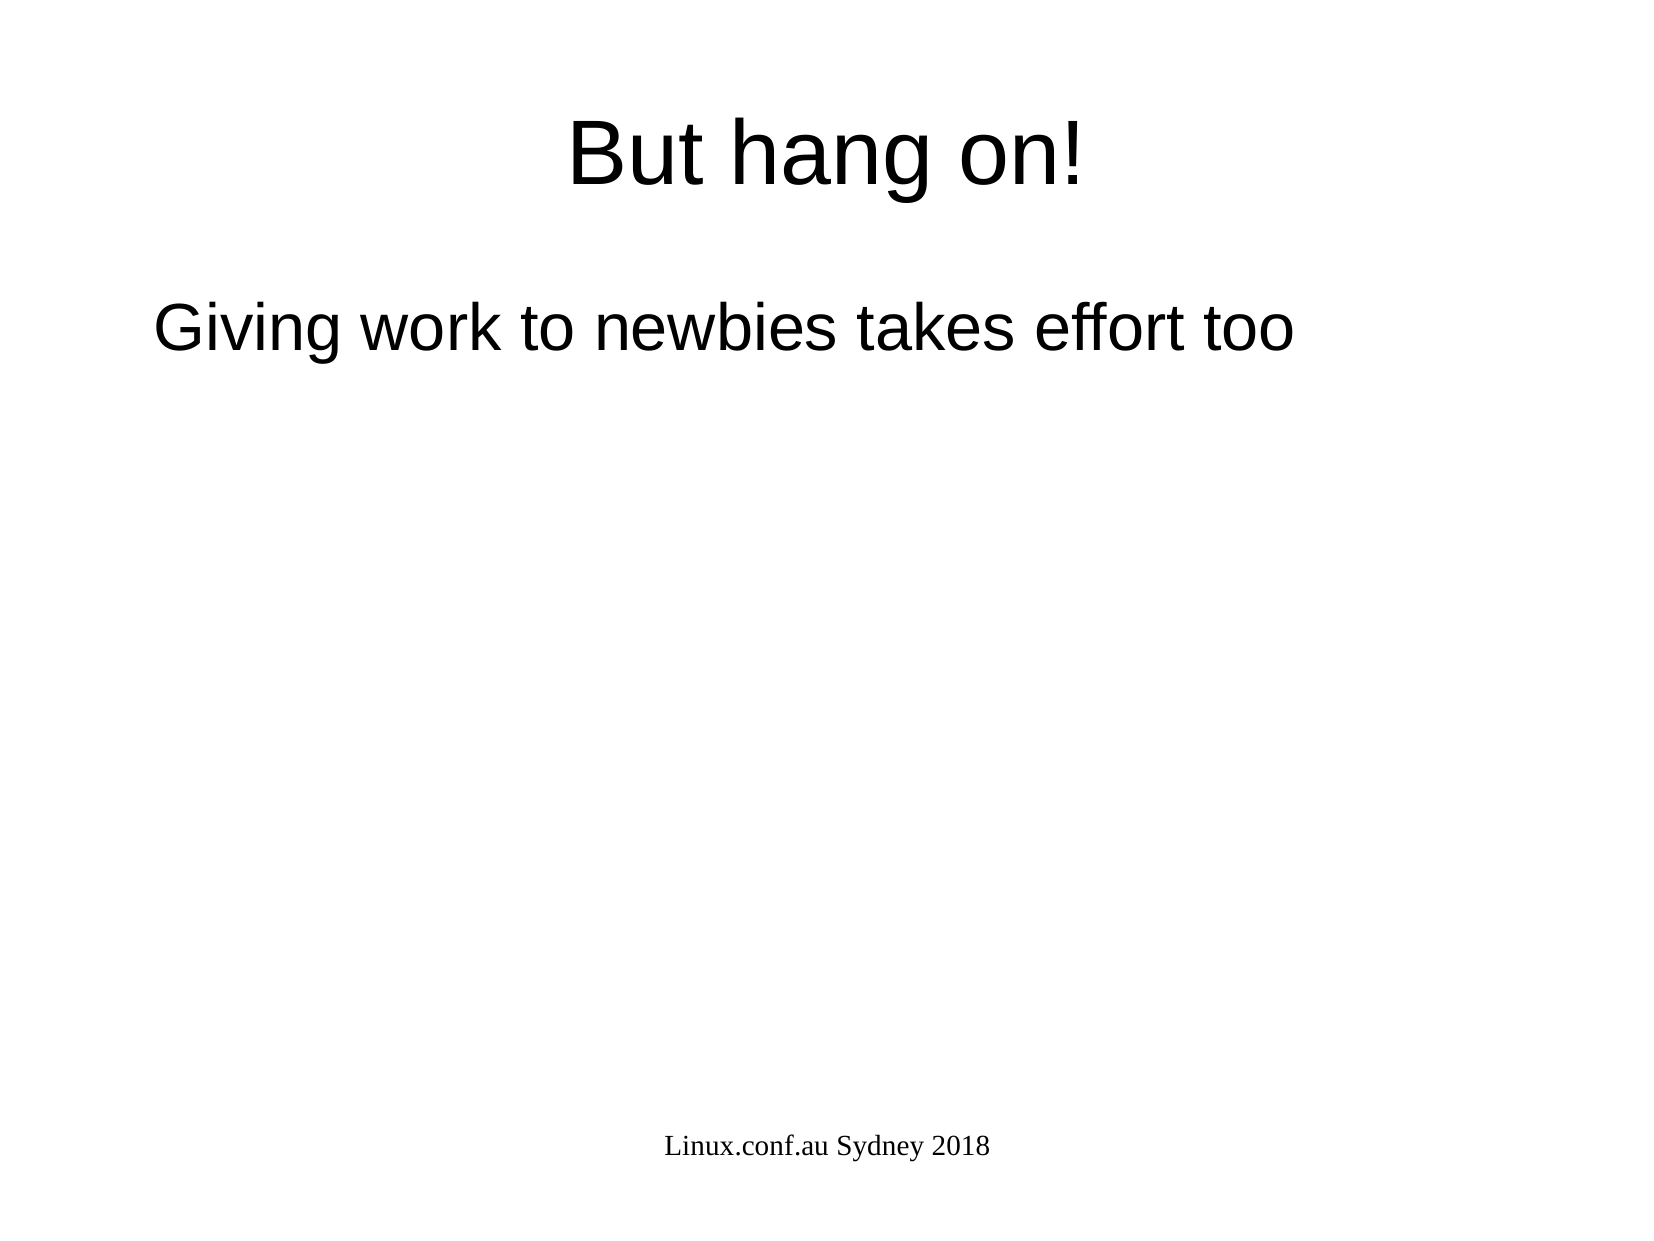

# But hang on!
Giving work to newbies takes effort too
Linux.conf.au Sydney 2018